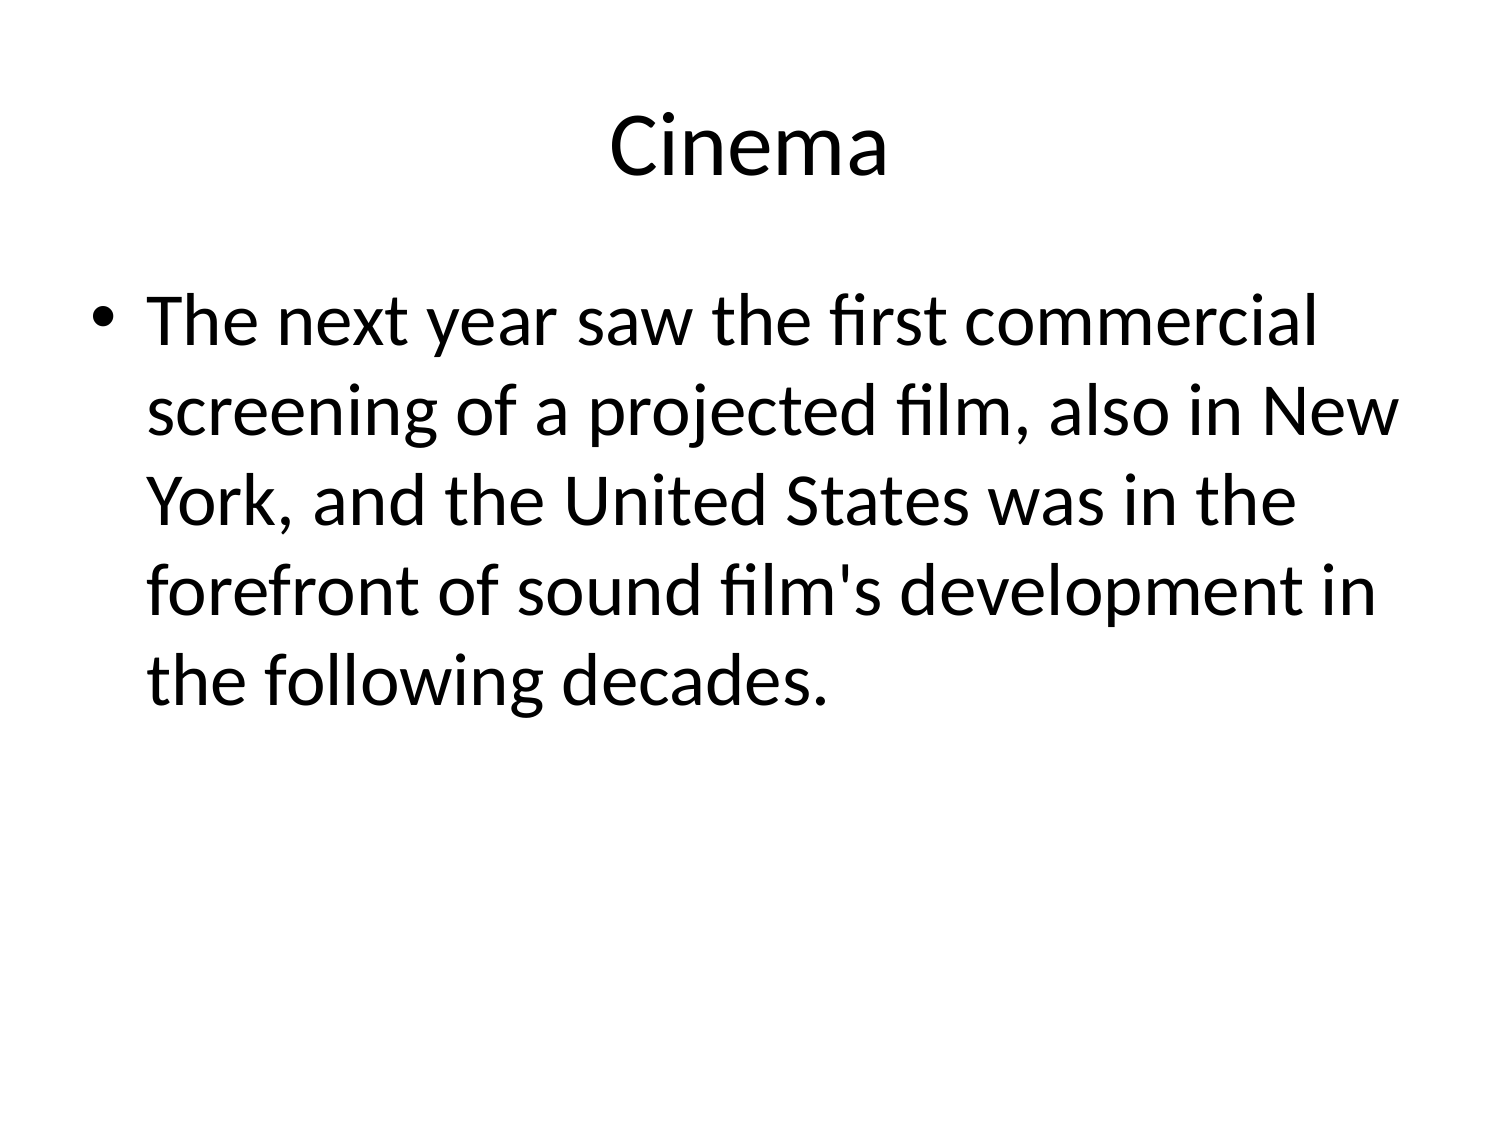

# Cinema
The next year saw the first commercial screening of a projected film, also in New York, and the United States was in the forefront of sound film's development in the following decades.